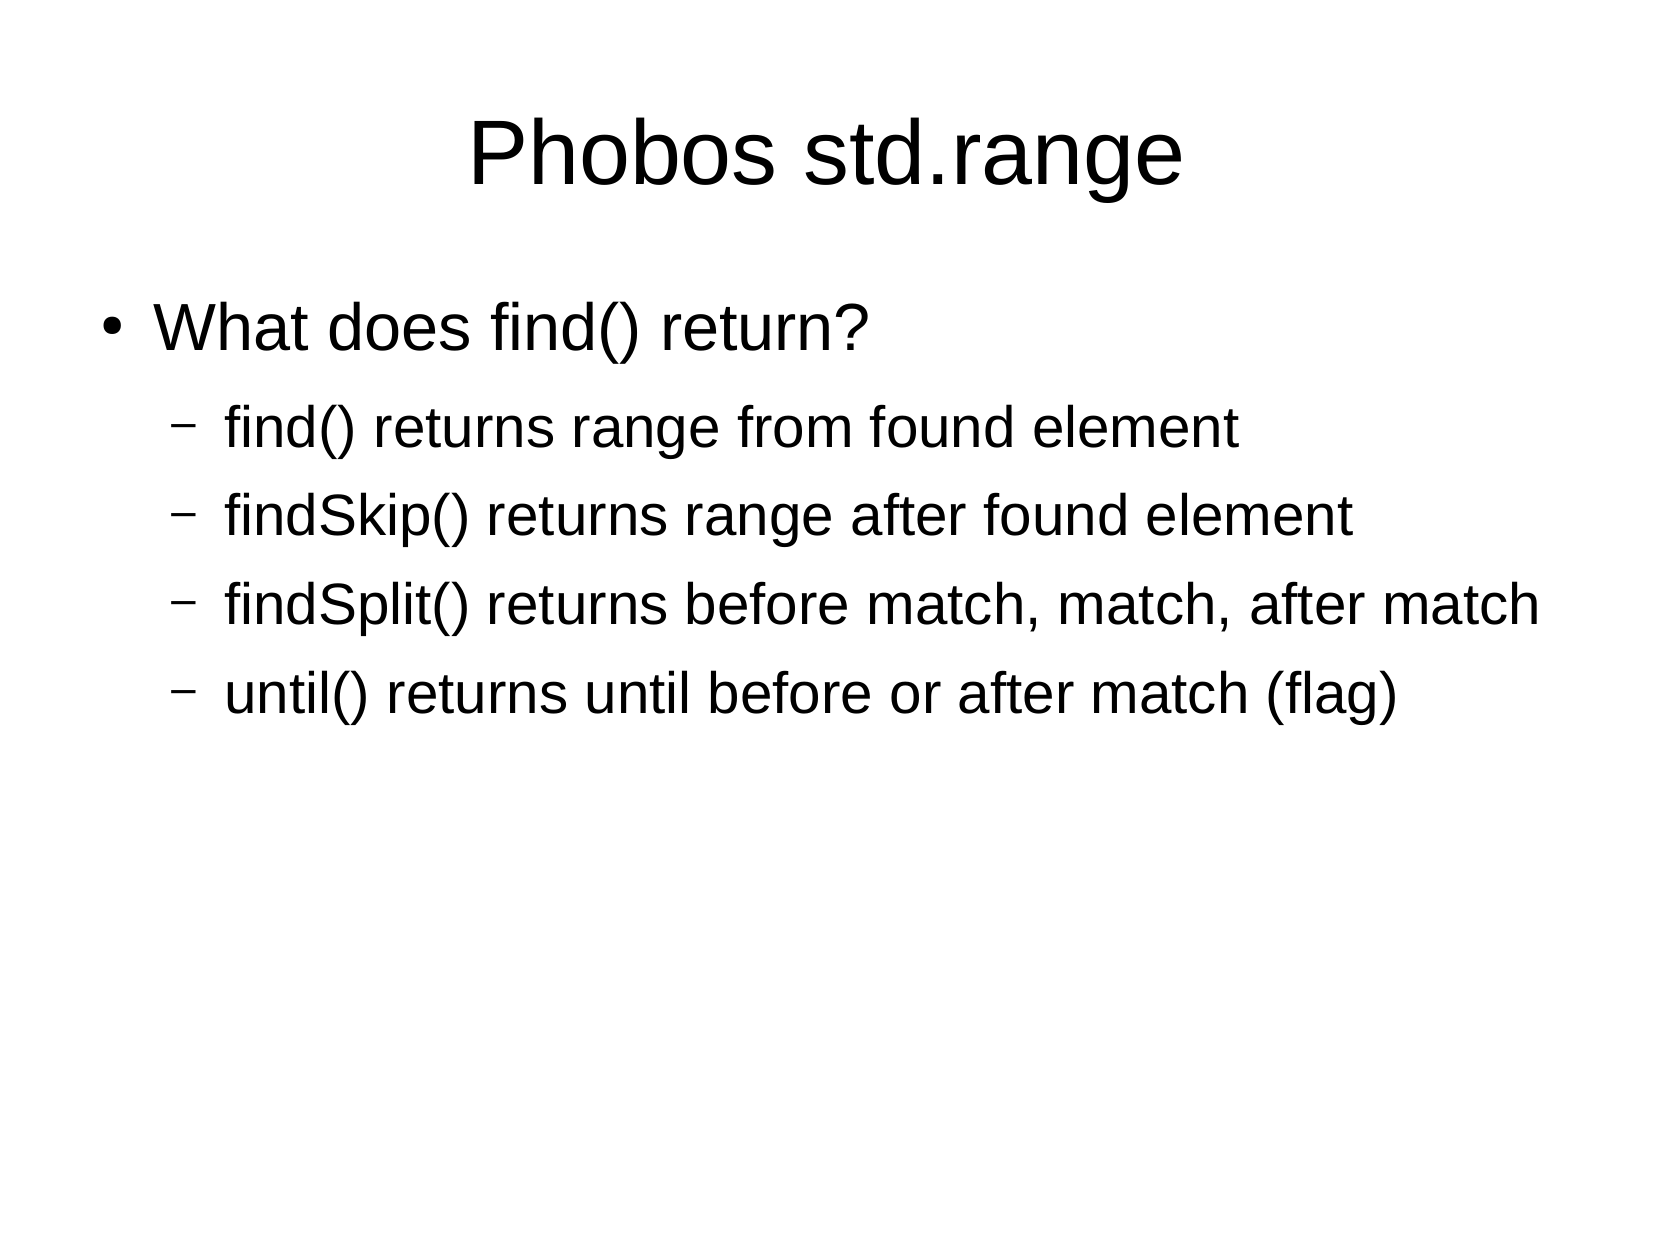

# Phobos std.range
What does find() return?
find() returns range from found element
findSkip() returns range after found element
findSplit() returns before match, match, after match
until() returns until before or after match (flag)